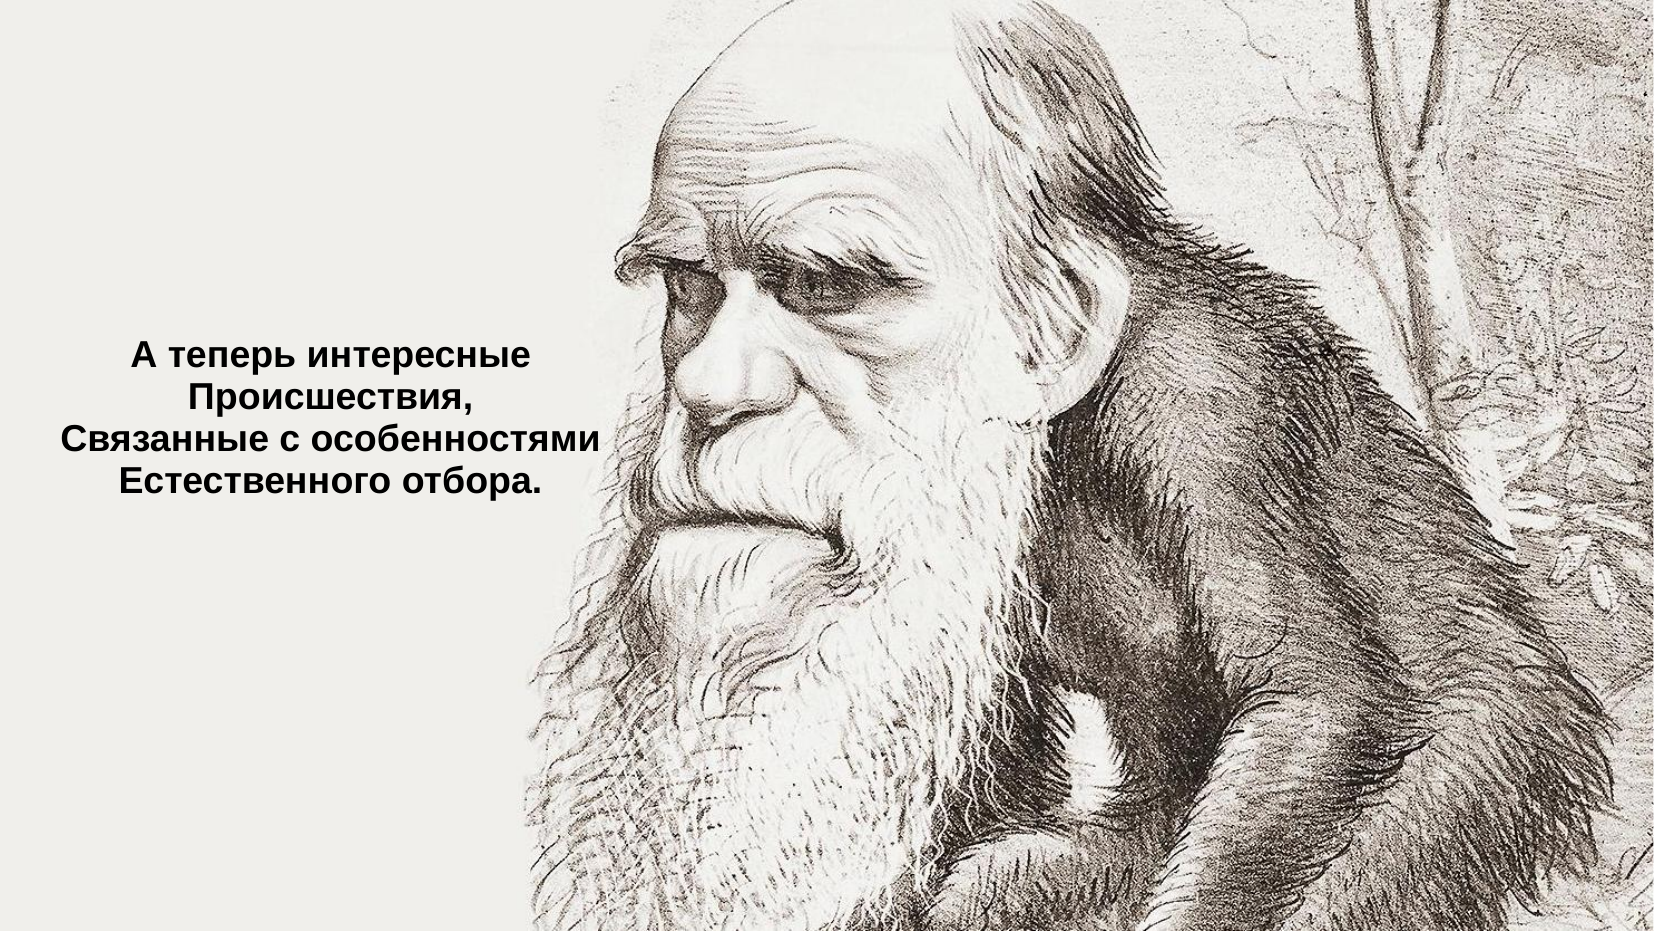

А теперь интересные
Происшествия,
Связанные с особенностями
Естественного отбора.